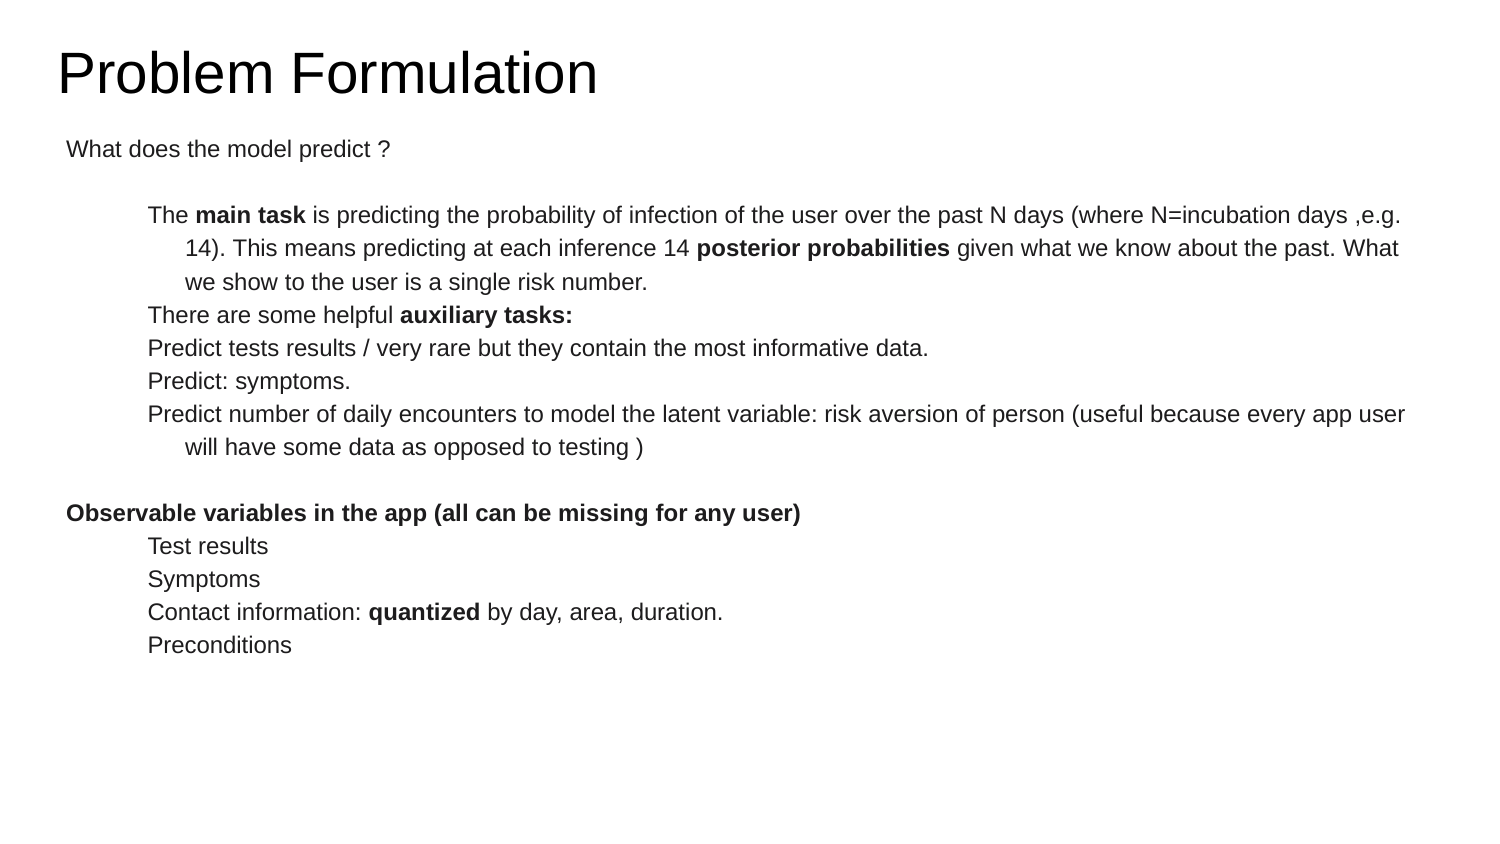

# Problem Formulation
What does the model predict ?
The main task is predicting the probability of infection of the user over the past N days (where N=incubation days ,e.g. 14). This means predicting at each inference 14 posterior probabilities given what we know about the past. What we show to the user is a single risk number.
There are some helpful auxiliary tasks:
Predict tests results / very rare but they contain the most informative data.
Predict: symptoms.
Predict number of daily encounters to model the latent variable: risk aversion of person (useful because every app user will have some data as opposed to testing )
Observable variables in the app (all can be missing for any user)
Test results
Symptoms
Contact information: quantized by day, area, duration.
Preconditions